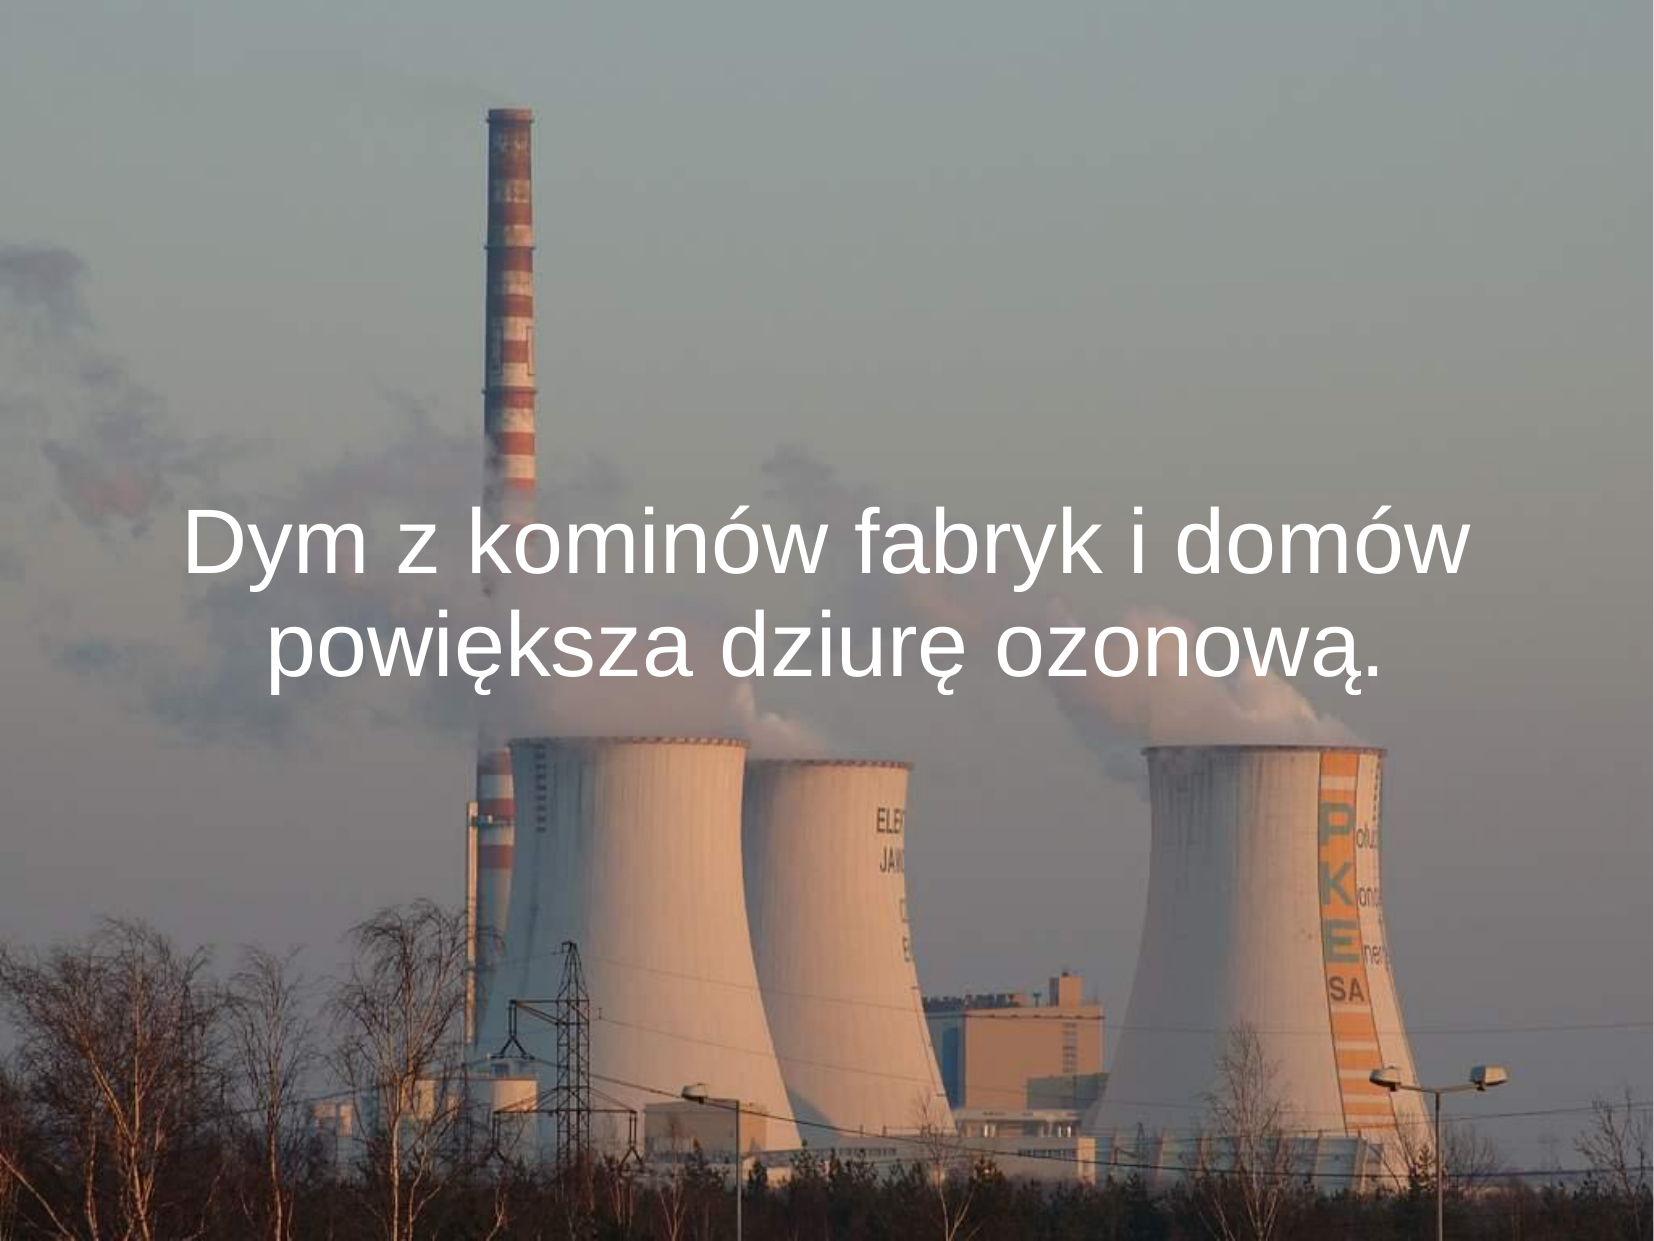

# Dym z kominów fabryk i domów powiększa dziurę ozonową.